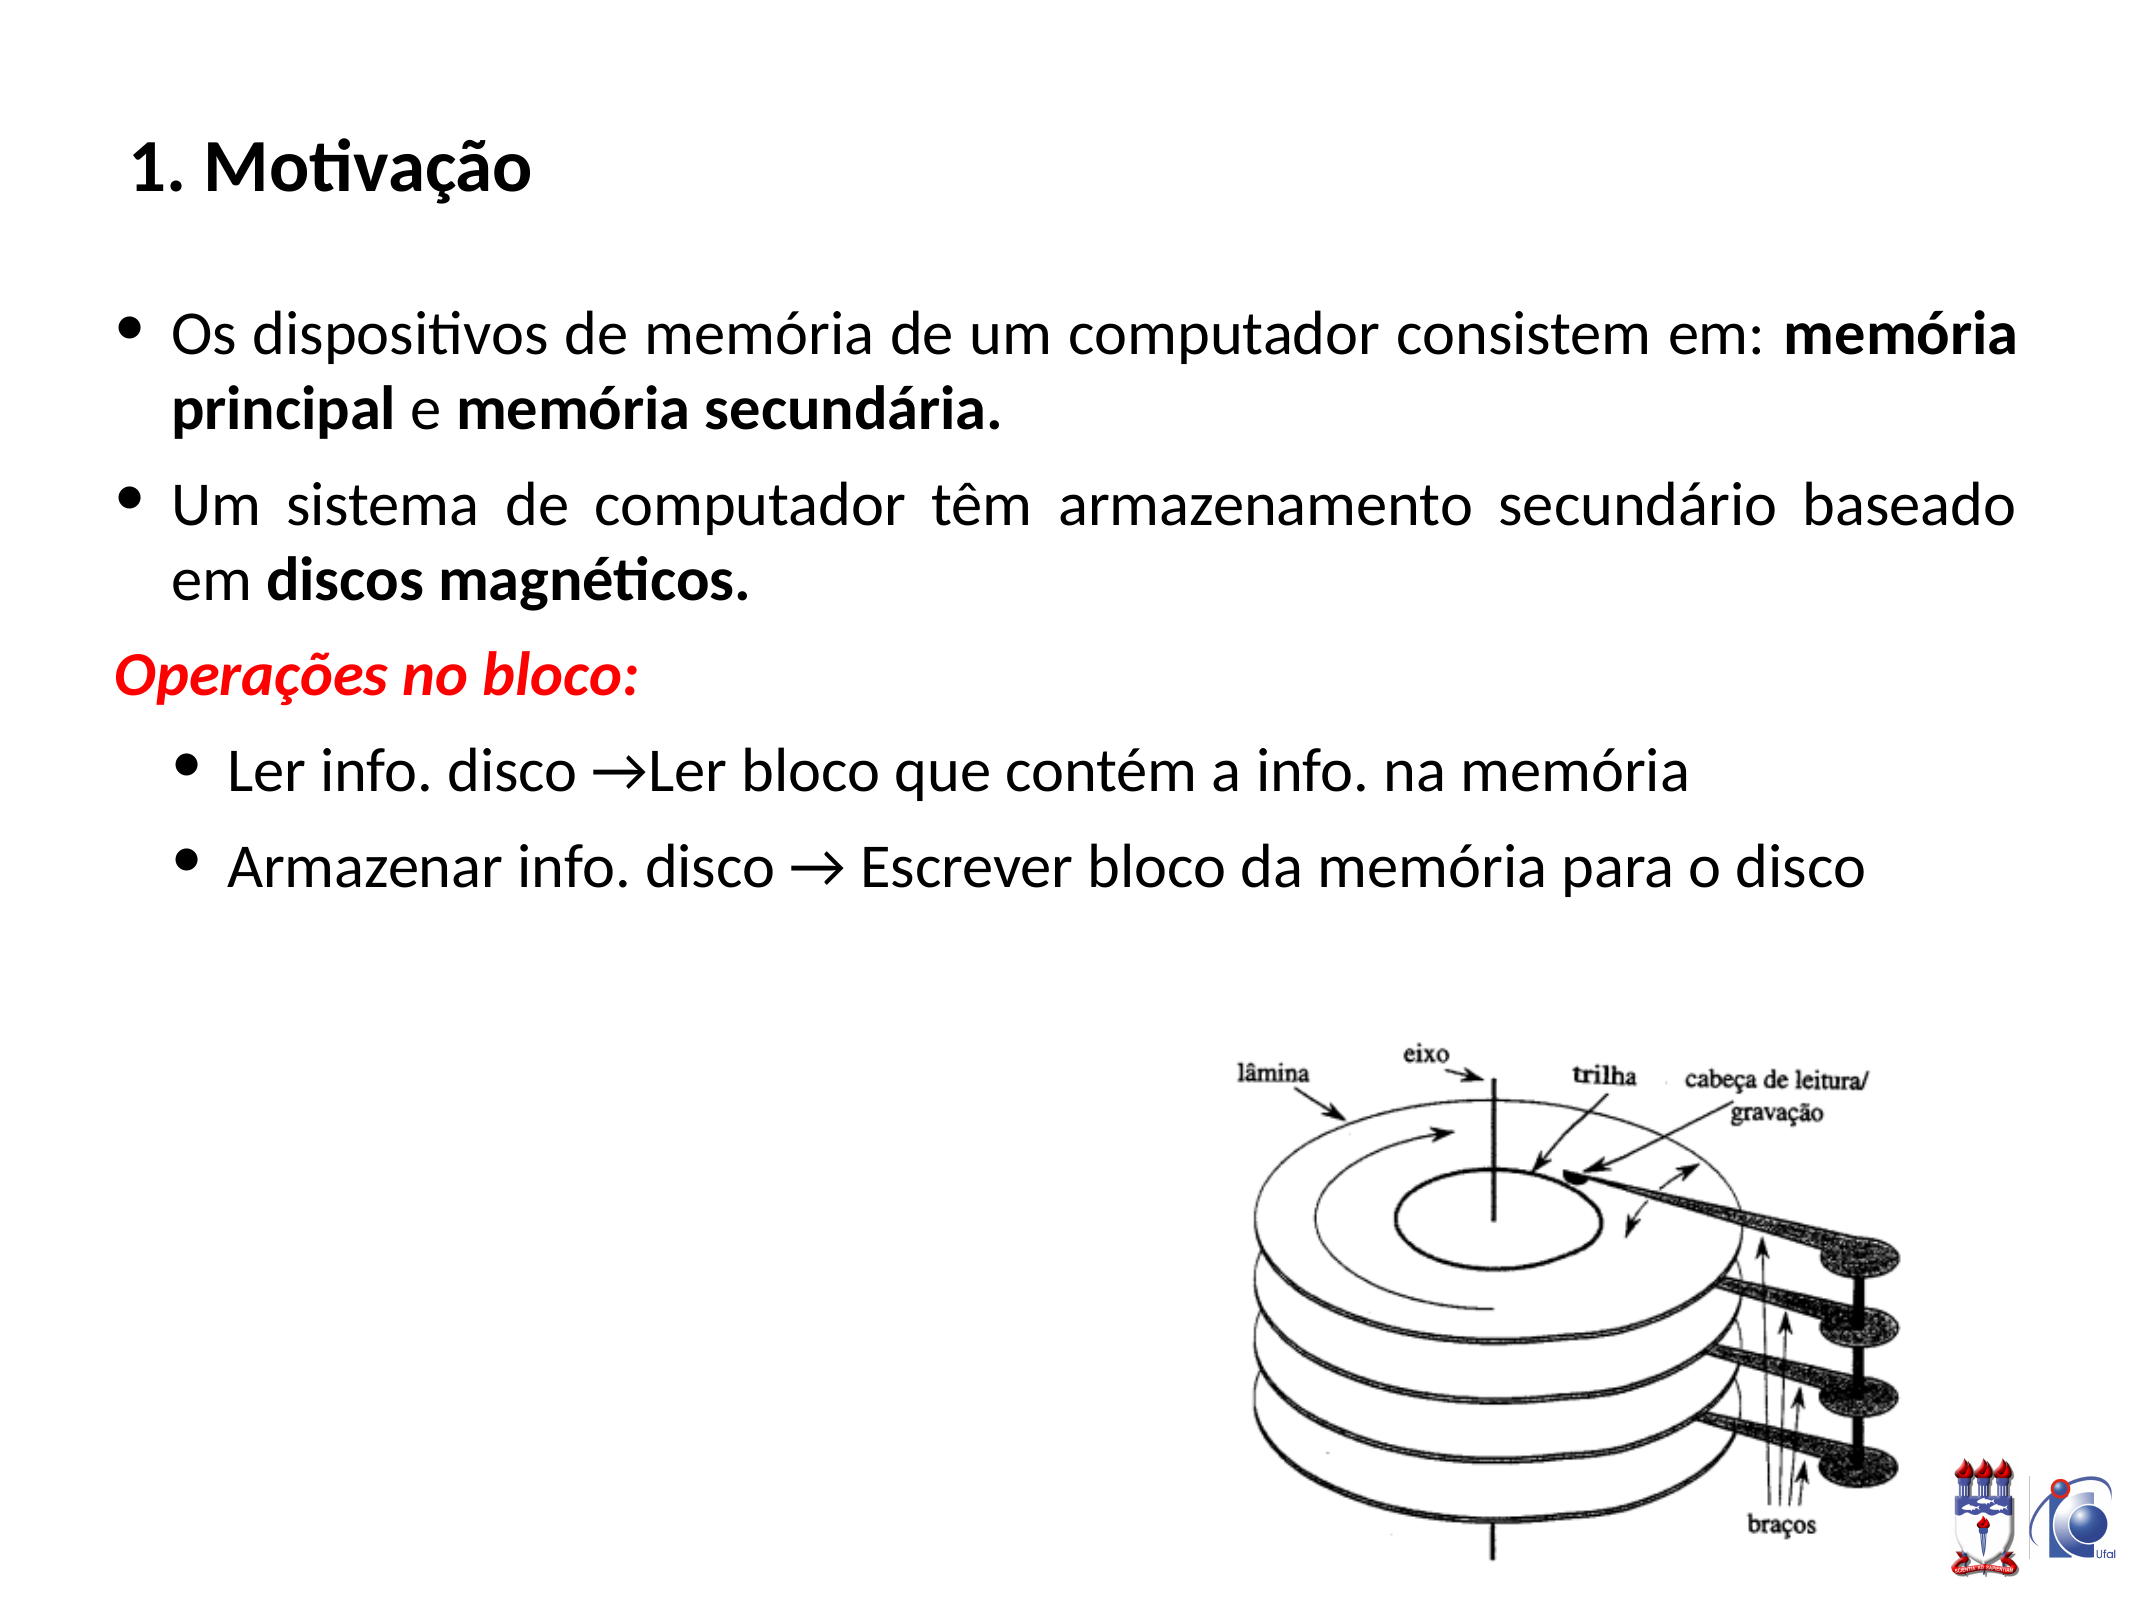

# Motivação
Os dispositivos de memória de um computador consistem em: memória principal e memória secundária.
Um sistema de computador têm armazenamento secundário baseado em discos magnéticos.
Operações no bloco:
Ler info. disco →Ler bloco que contém a info. na memória
Armazenar info. disco → Escrever bloco da memória para o disco